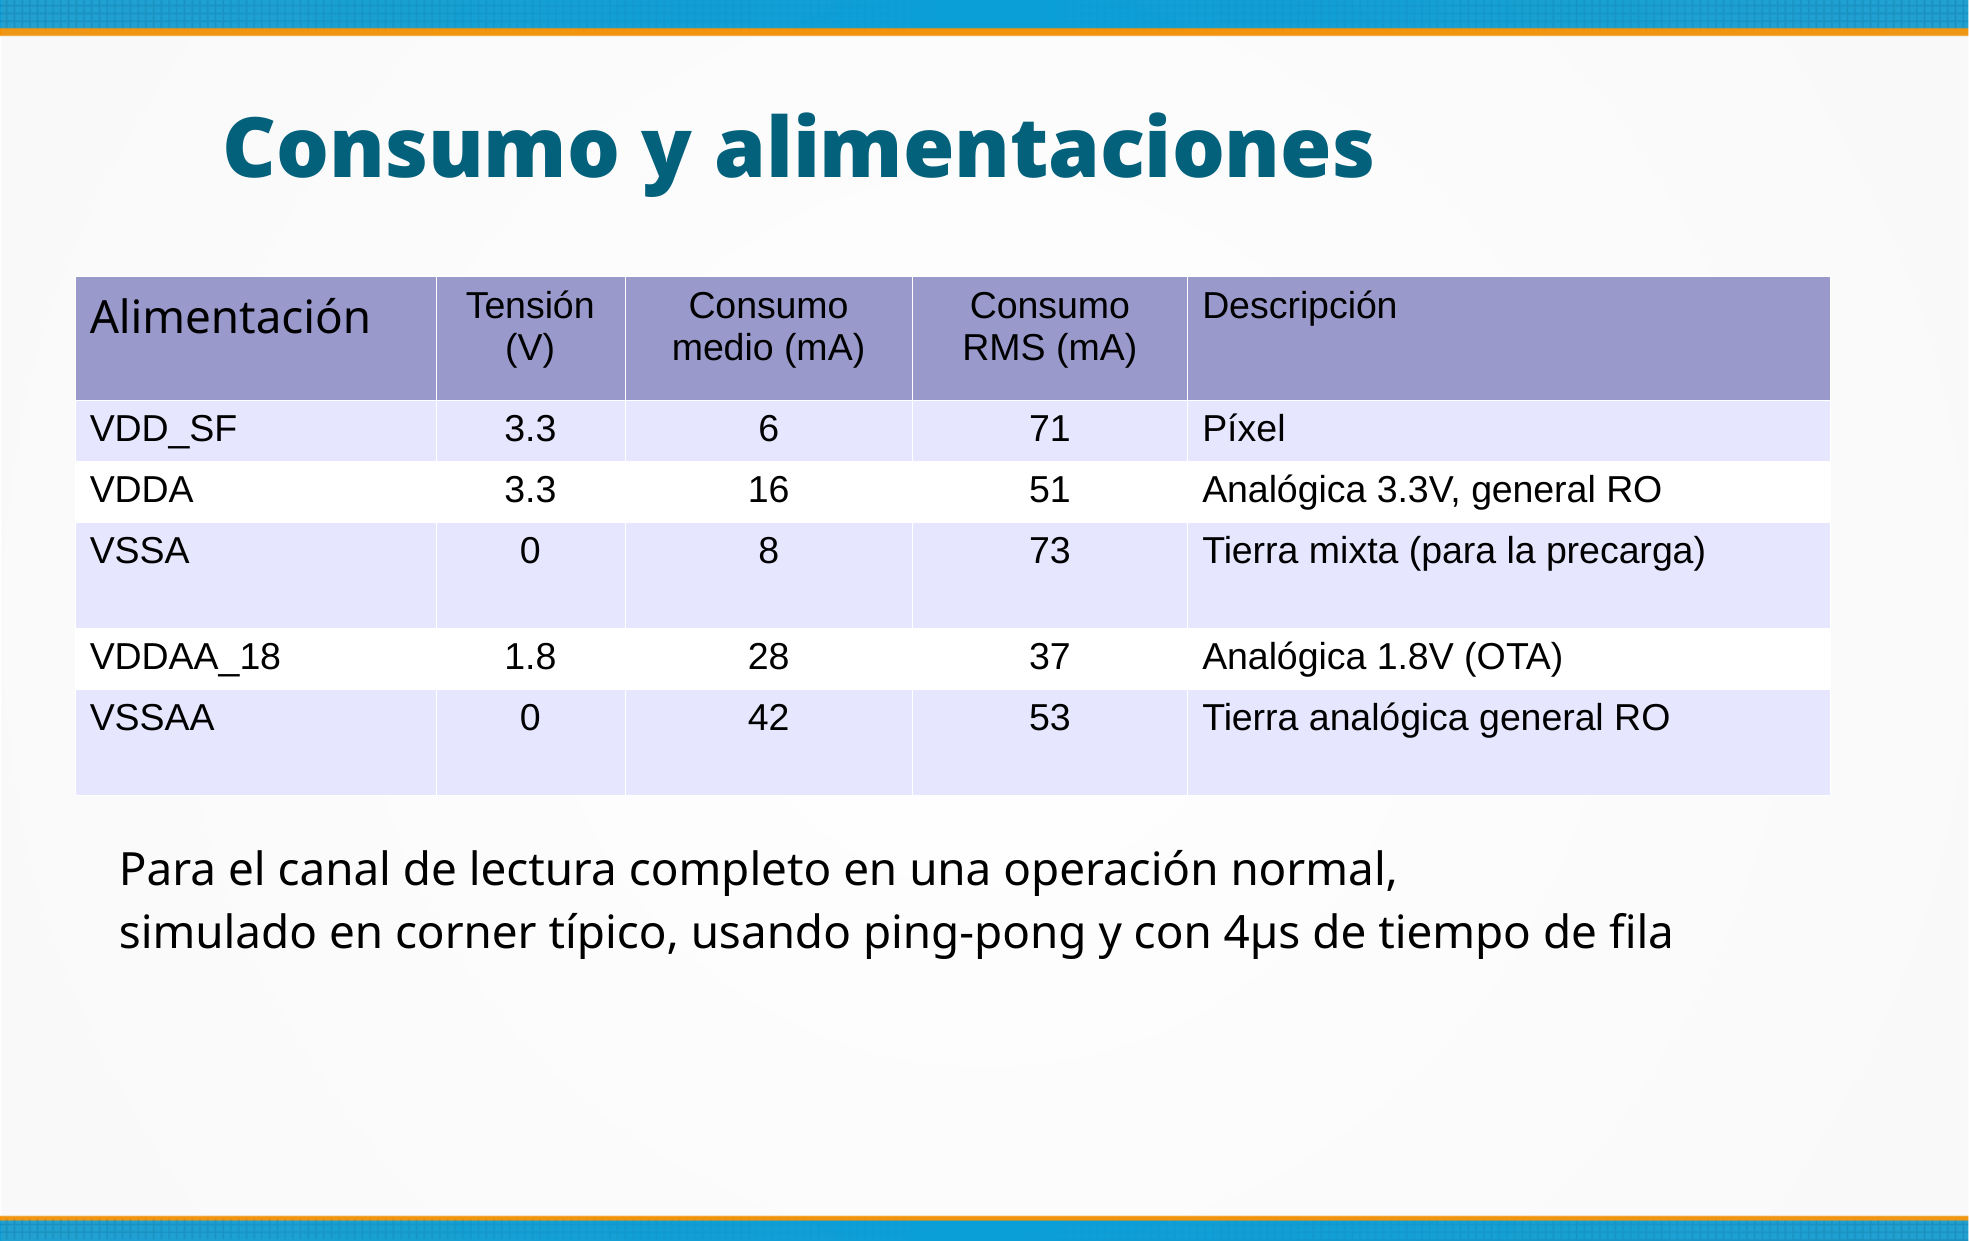

# Consumo y alimentaciones
| Alimentación | Tensión (V) | Consumo medio (mA) | Consumo RMS (mA) | Descripción |
| --- | --- | --- | --- | --- |
| VDD\_SF | 3.3 | 6 | 71 | Píxel |
| VDDA | 3.3 | 16 | 51 | Analógica 3.3V, general RO |
| VSSA | 0 | 8 | 73 | Tierra mixta (para la precarga) |
| VDDAA\_18 | 1.8 | 28 | 37 | Analógica 1.8V (OTA) |
| VSSAA | 0 | 42 | 53 | Tierra analógica general RO |
Para el canal de lectura completo en una operación normal,
simulado en corner típico, usando ping-pong y con 4μs de tiempo de fila